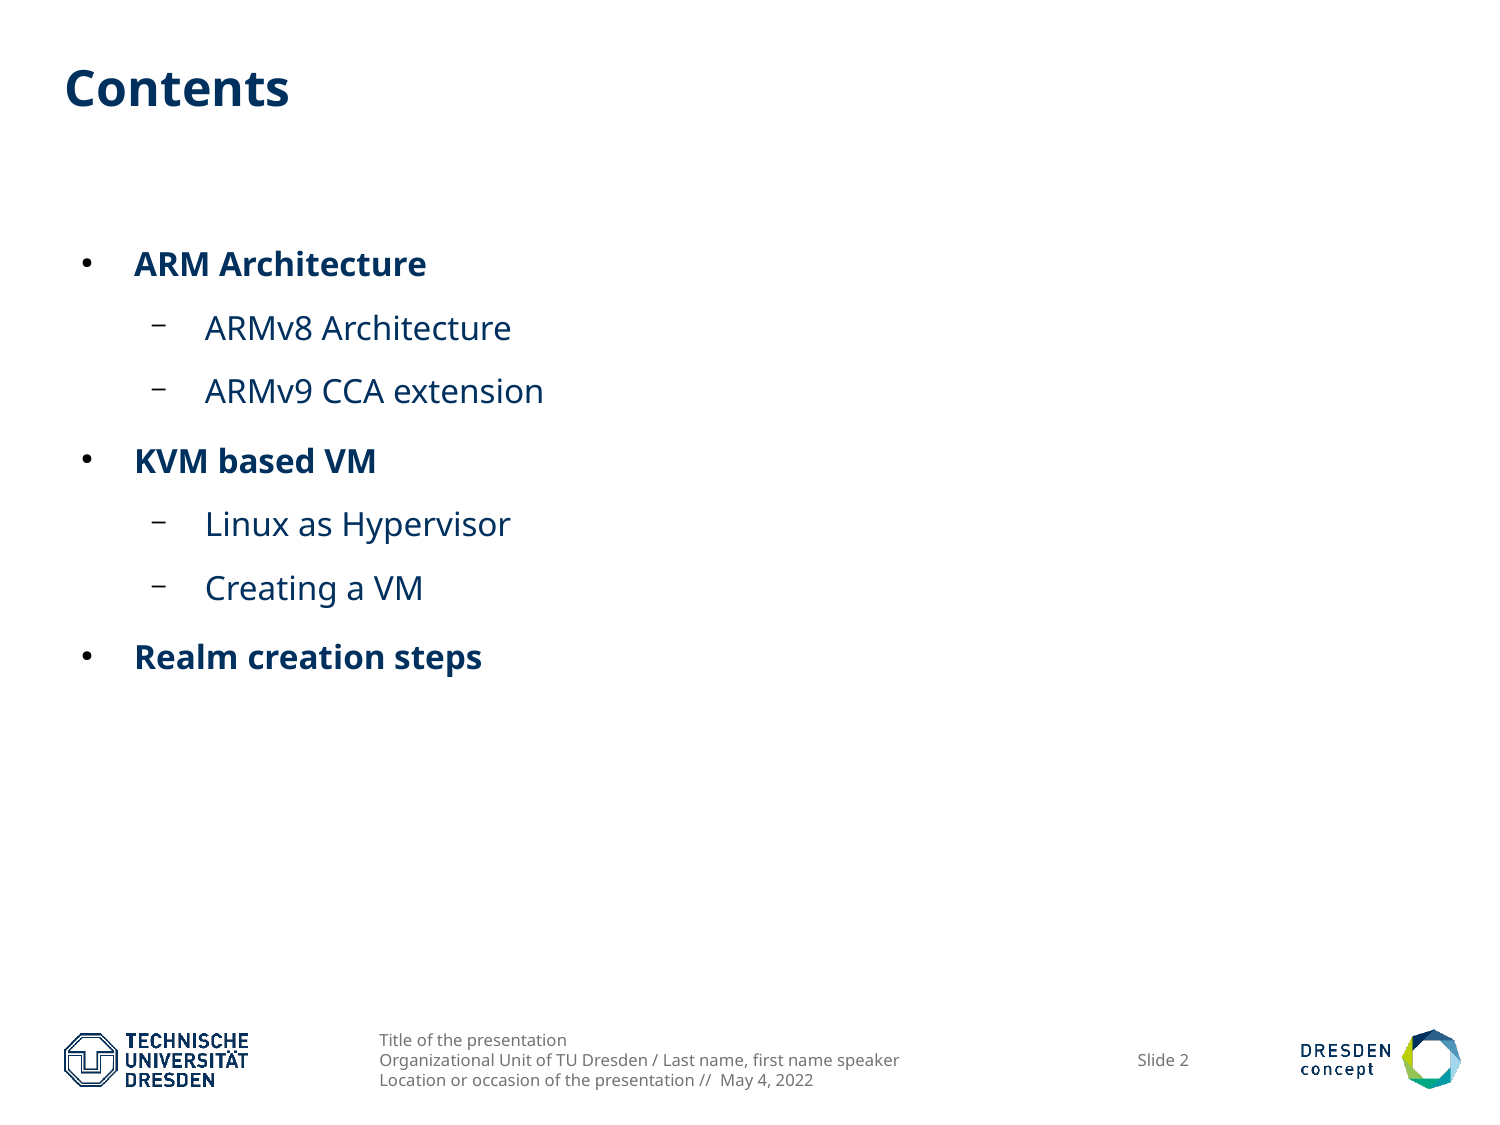

# Contents
ARM Architecture
ARMv8 Architecture
ARMv9 CCA extension
KVM based VM
Linux as Hypervisor
Creating a VM
Realm creation steps